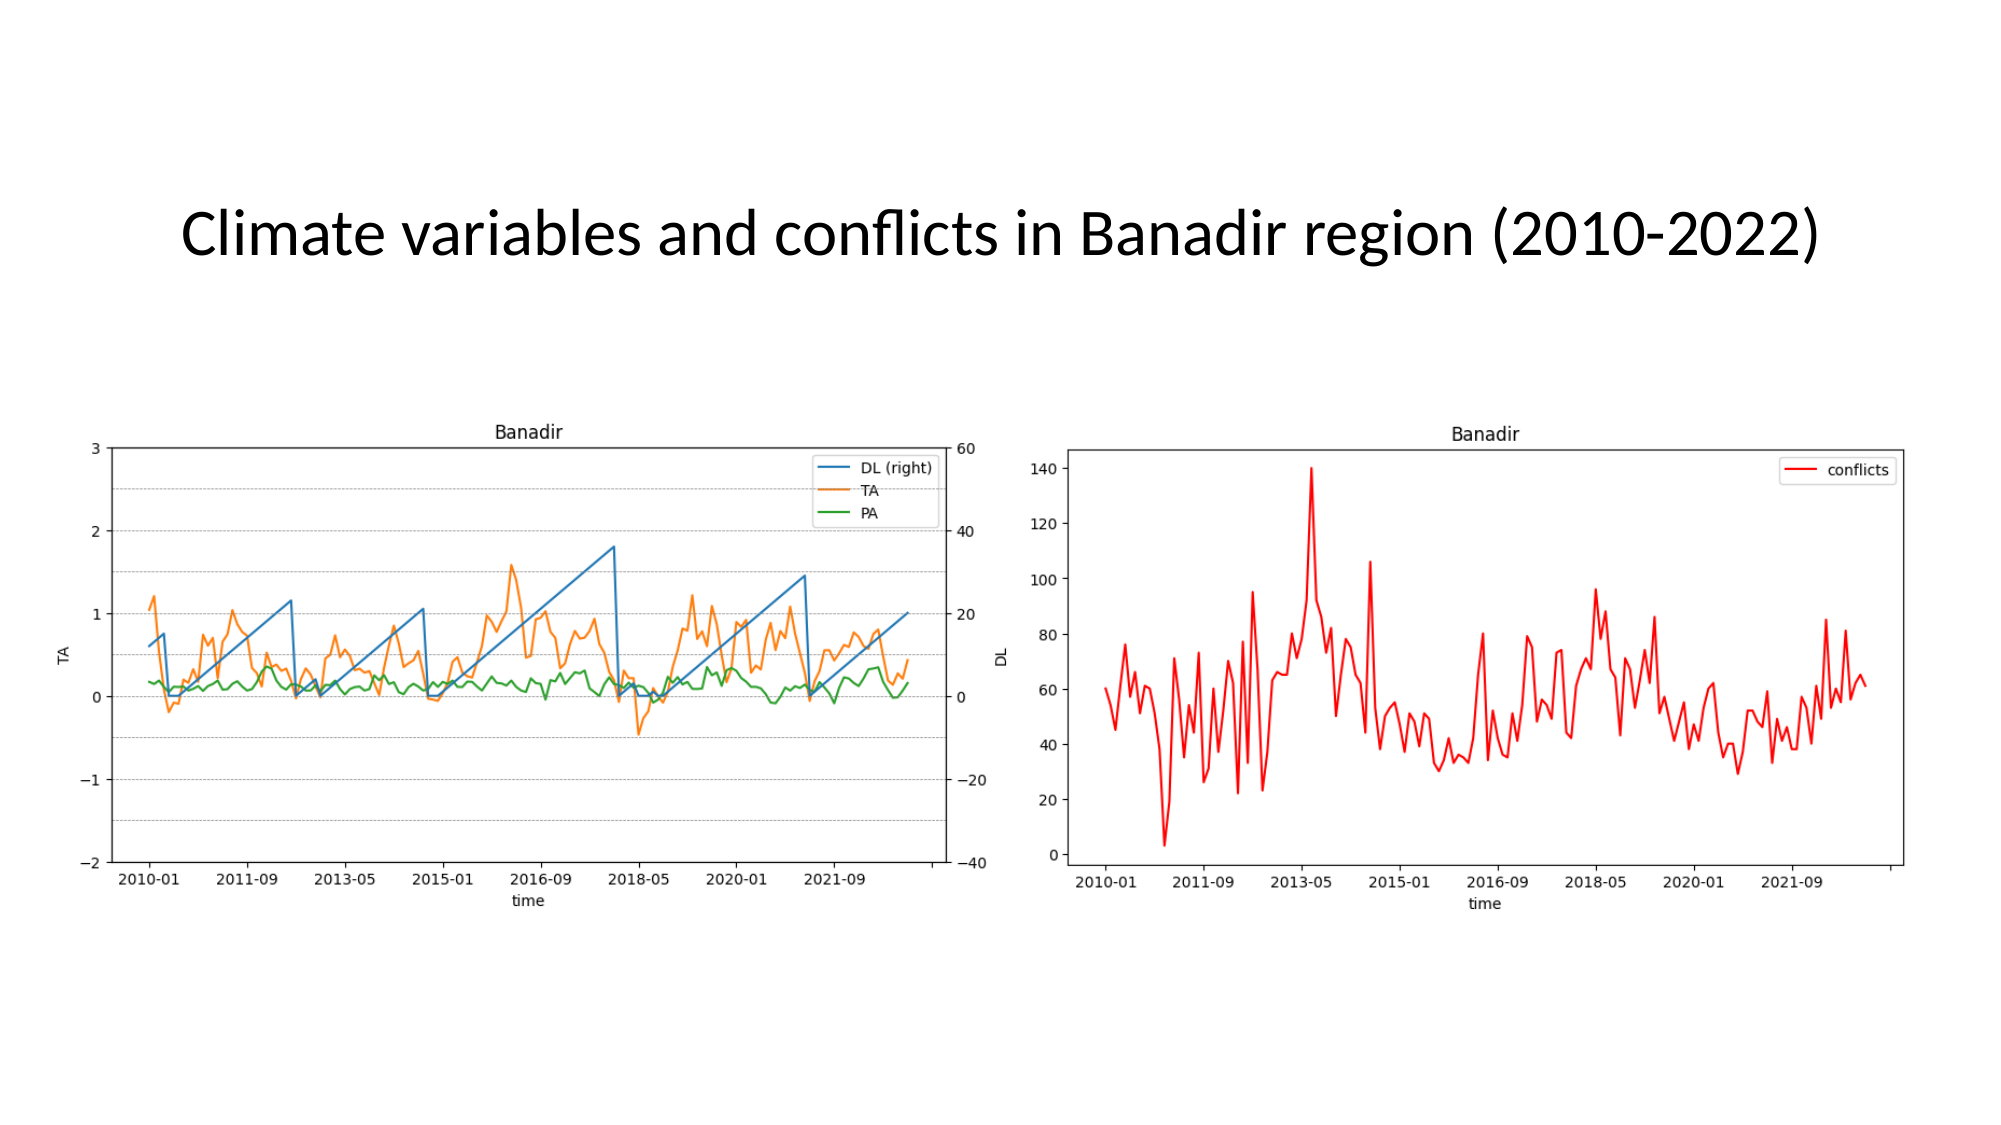

Climate variables and conflicts in Banadir region (2010-2022)